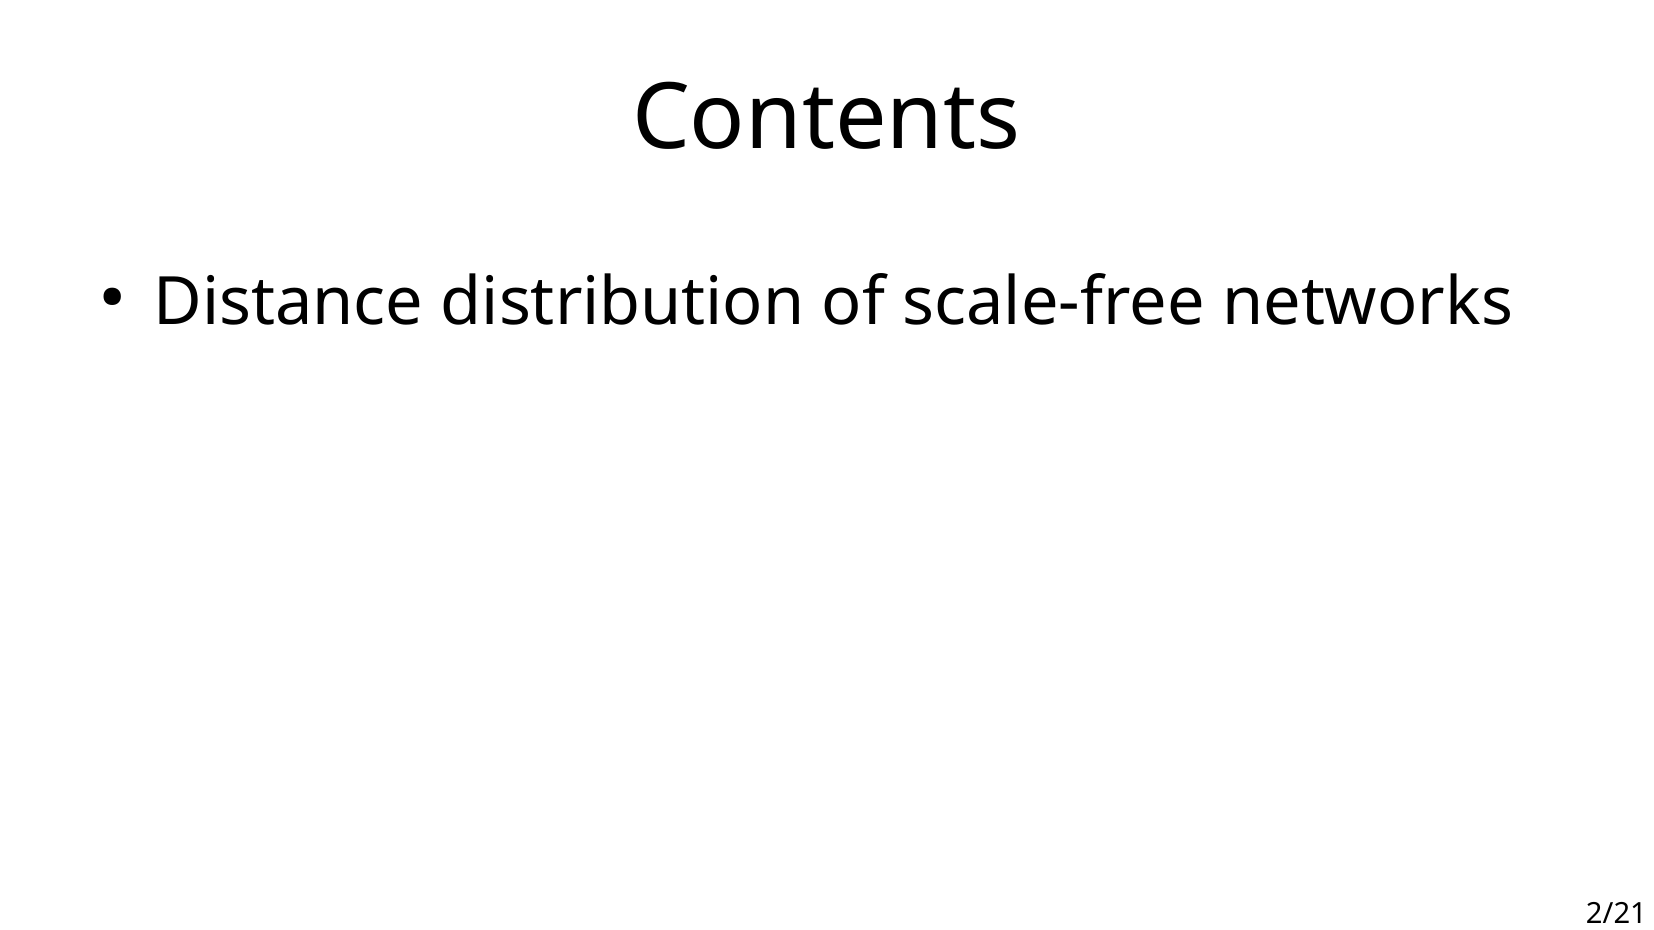

# Contents
Distance distribution of scale-free networks
2